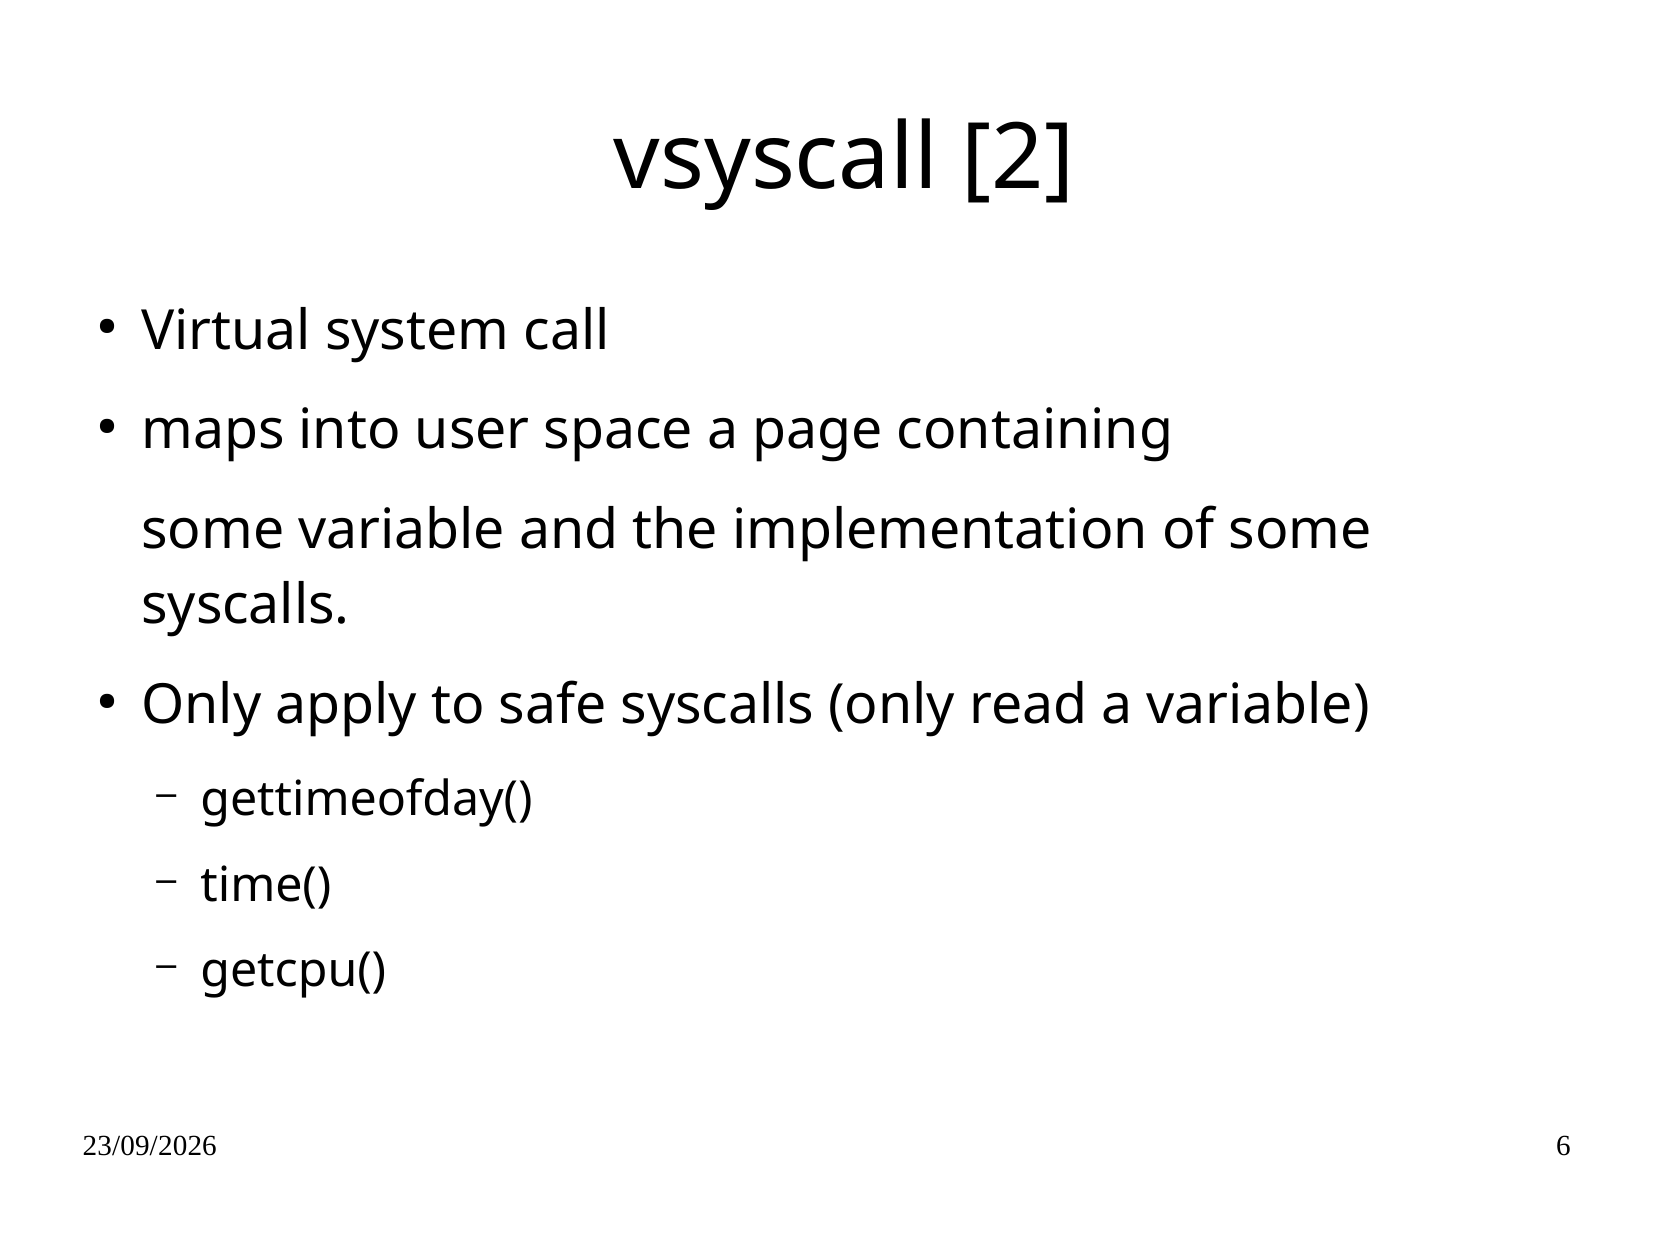

# vsyscall [2]
Virtual system call
maps into user space a page containing
some variable and the implementation of some syscalls.
Only apply to safe syscalls (only read a variable)
gettimeofday()
time()
getcpu()
6